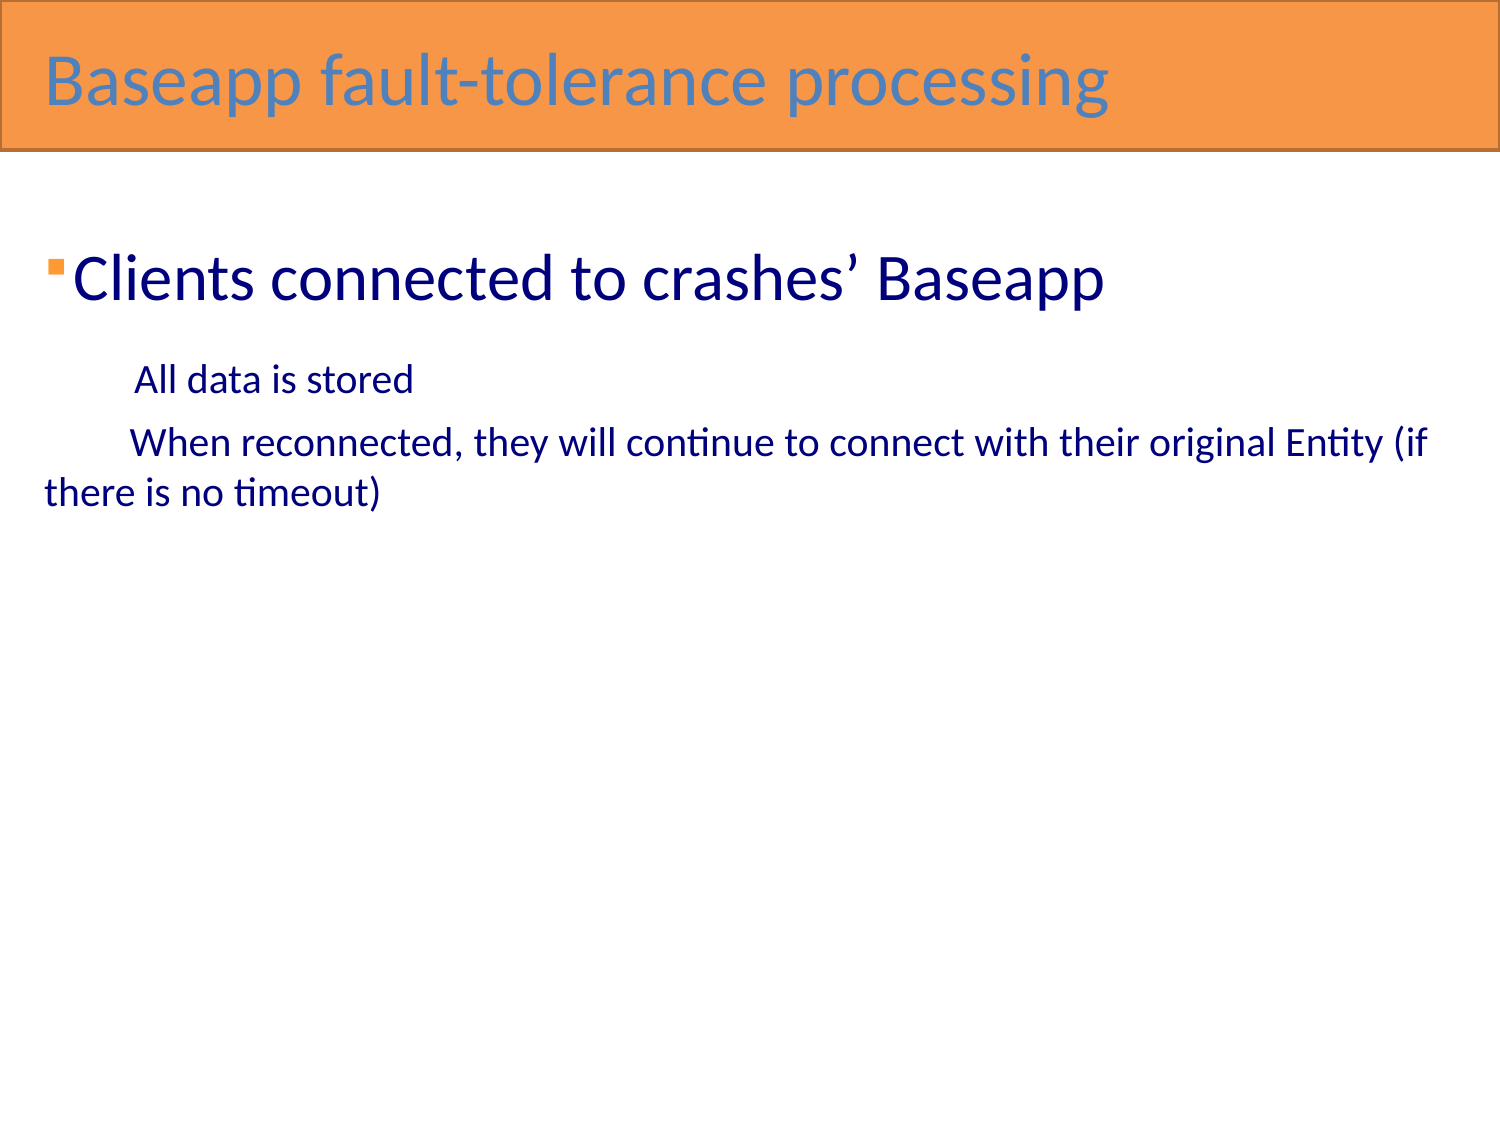

# Baseapp fault-tolerance processing
Clients connected to crashes’ Baseapp
 All data is stored
 When reconnected, they will continue to connect with their original Entity (if there is no timeout)